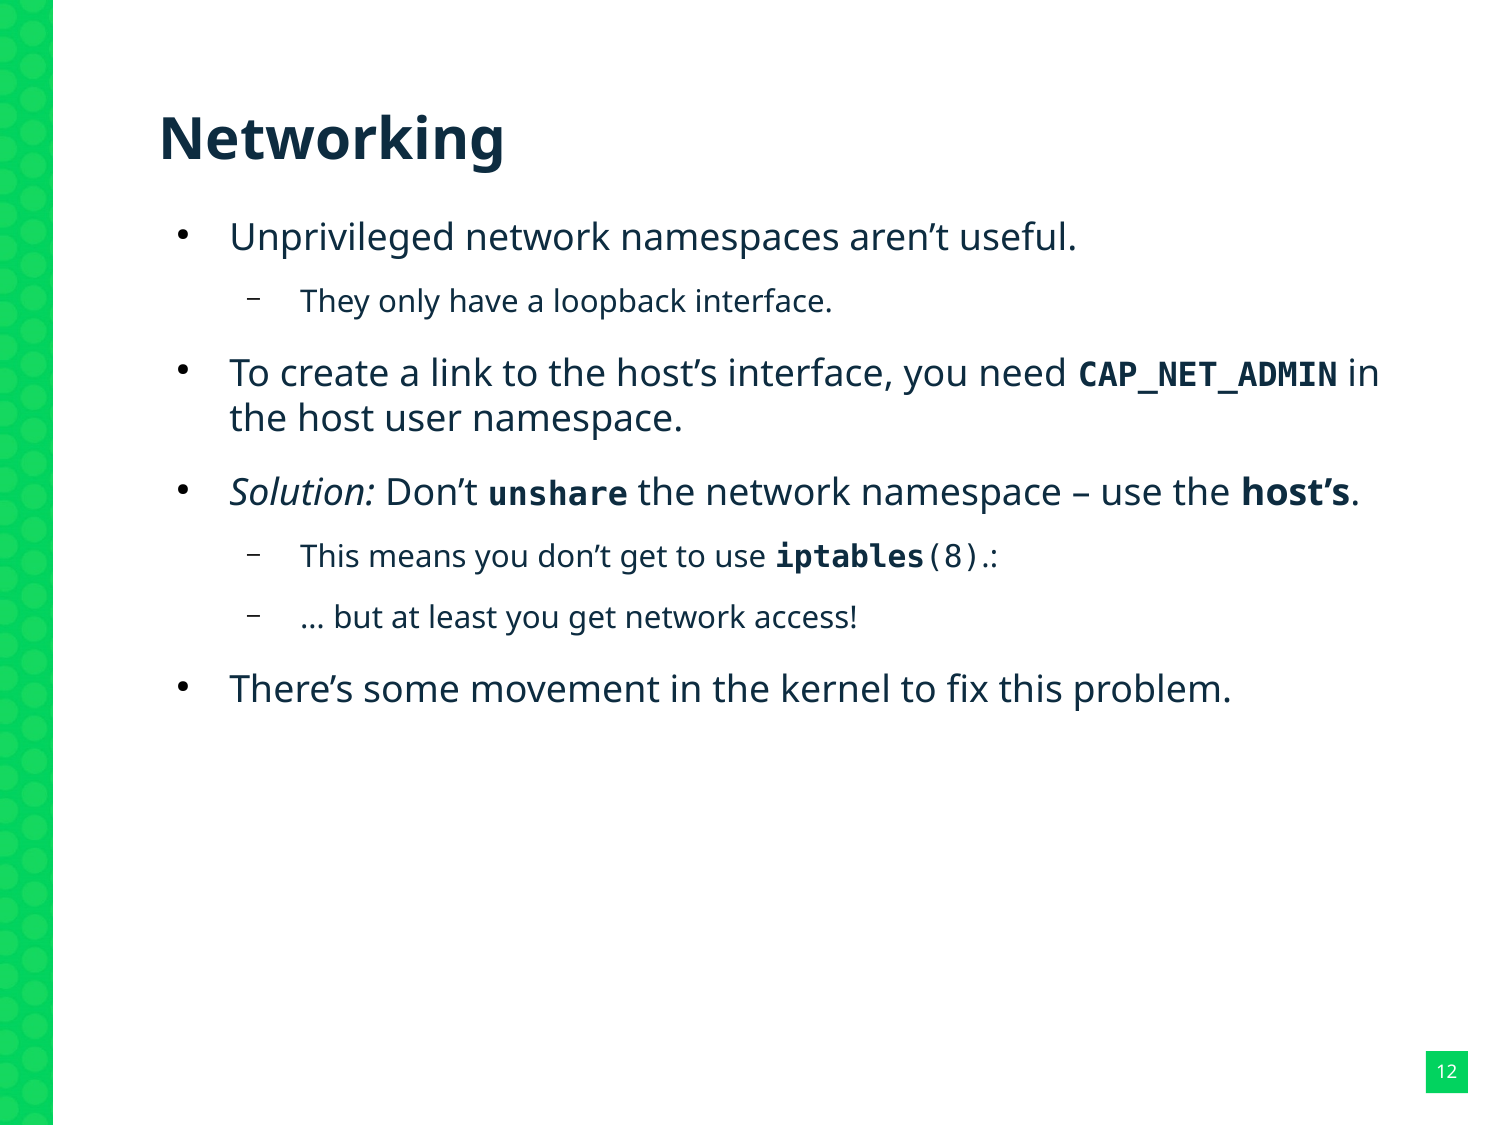

# Networking
Unprivileged network namespaces aren’t useful.
They only have a loopback interface.
To create a link to the host’s interface, you need CAP_NET_ADMIN in the host user namespace.
Solution: Don’t unshare the network namespace – use the host’s.
This means you don’t get to use iptables(8).:
… but at least you get network access!
There’s some movement in the kernel to fix this problem.